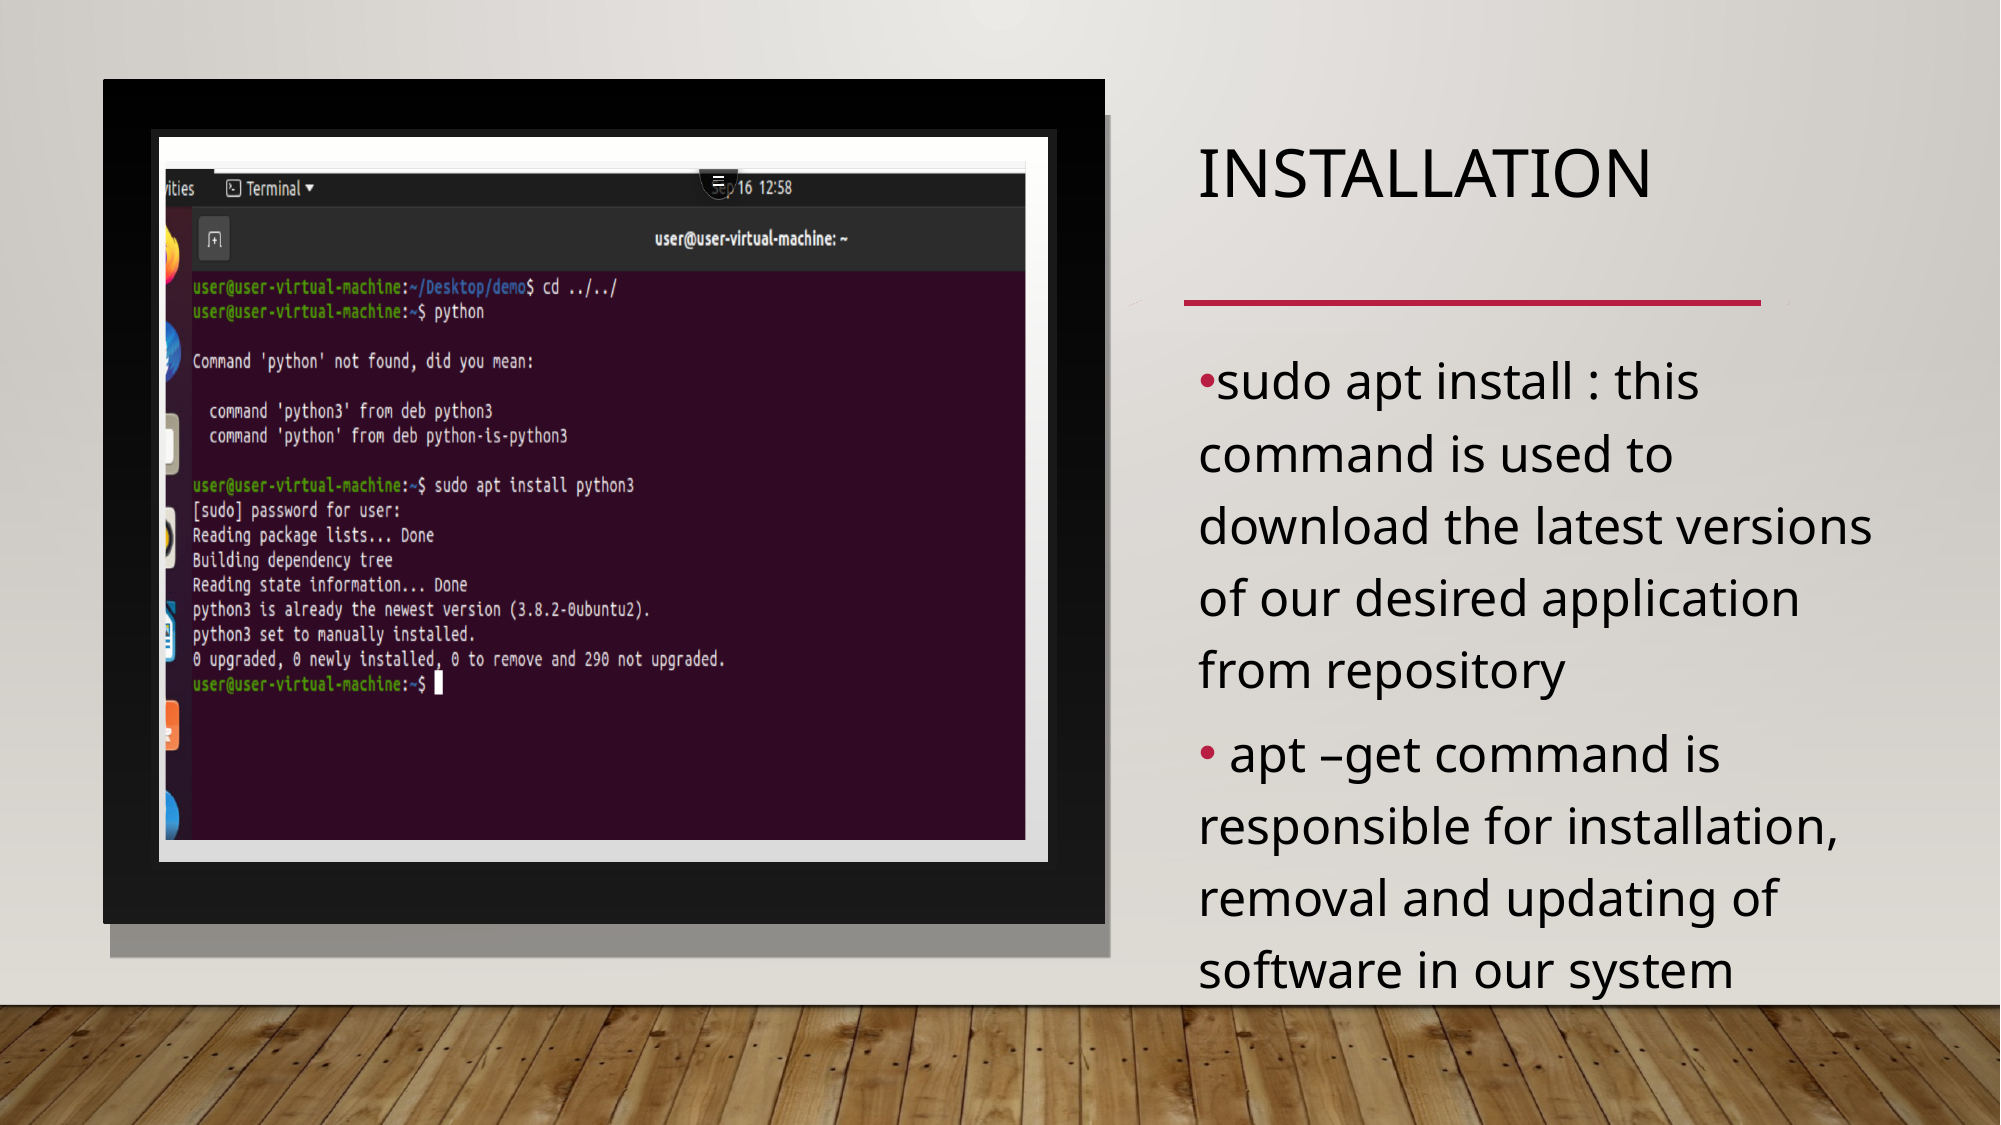

# Installation
sudo apt install : this command is used to download the latest versions of our desired application from repository
 apt –get command is responsible for installation, removal and updating of software in our system